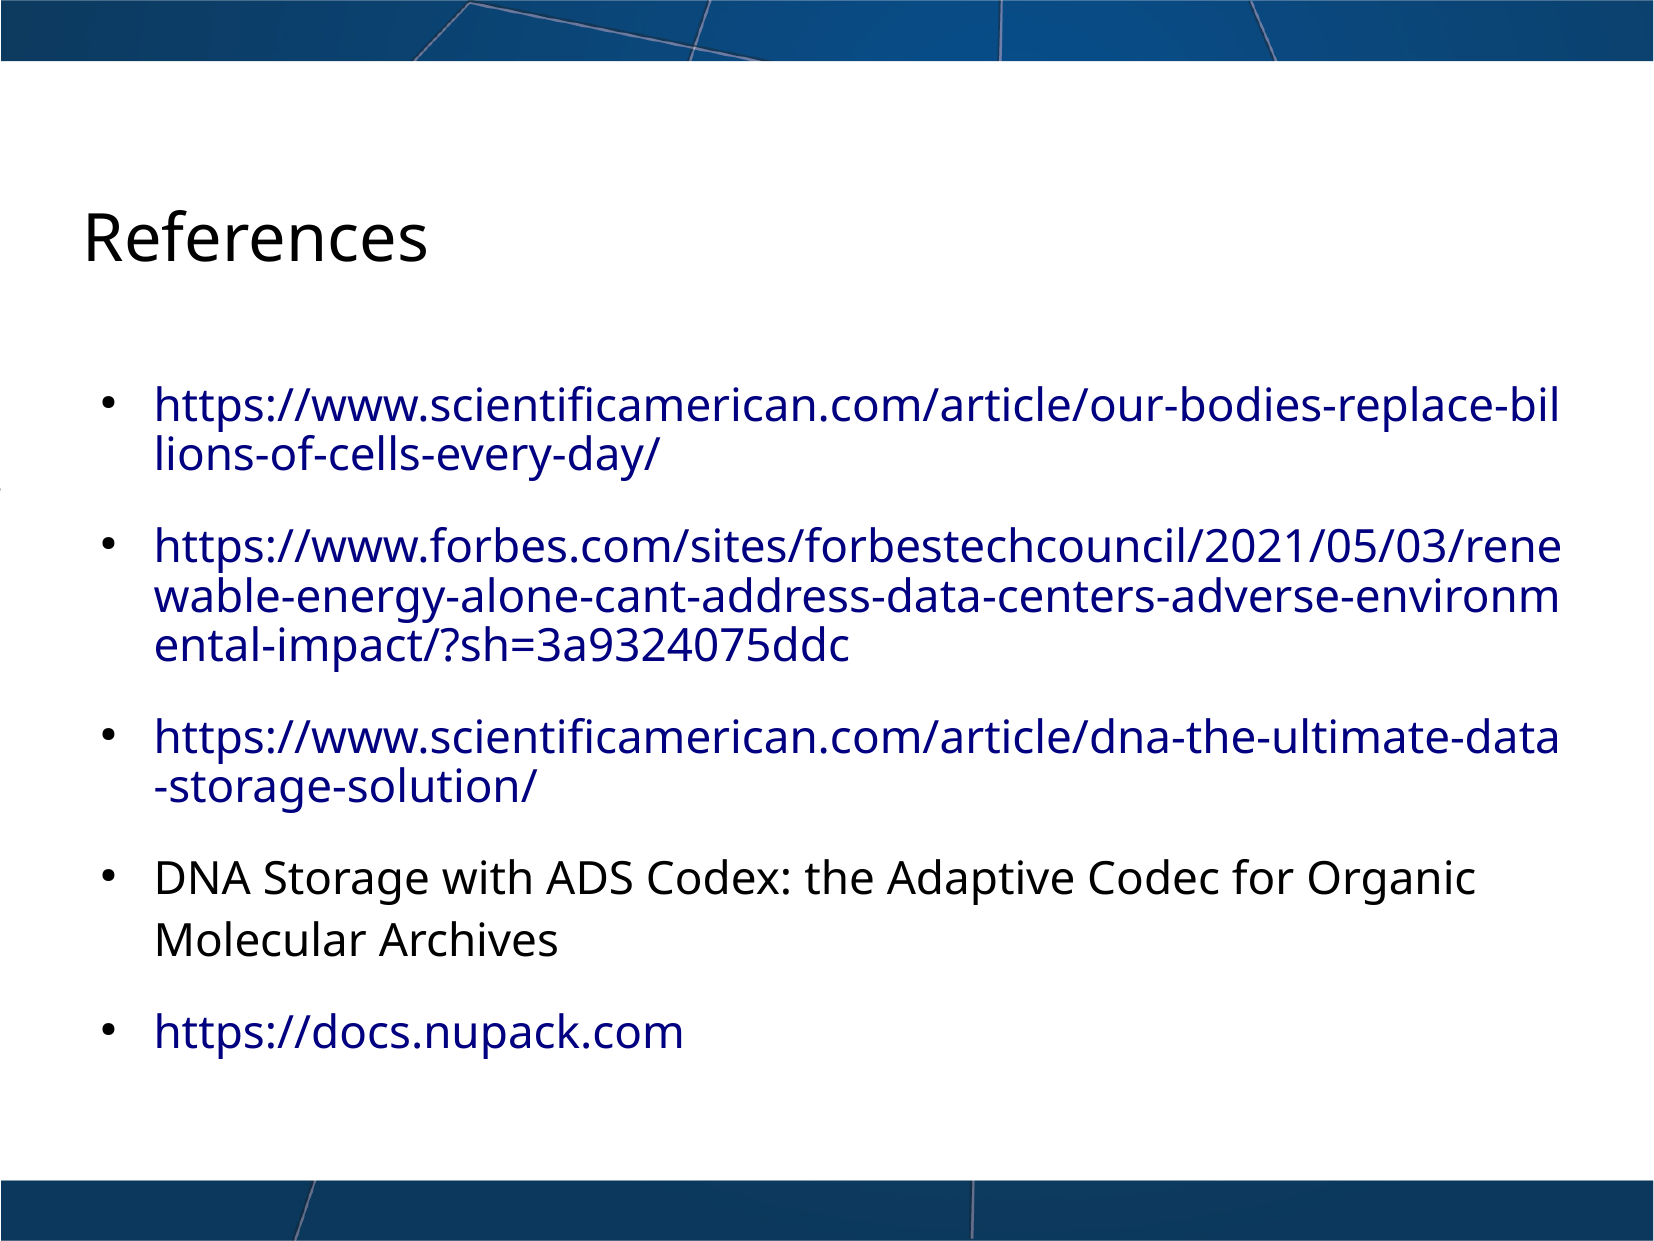

# References
https://www.scientificamerican.com/article/our-bodies-replace-billions-of-cells-every-day/
https://www.forbes.com/sites/forbestechcouncil/2021/05/03/renewable-energy-alone-cant-address-data-centers-adverse-environmental-impact/?sh=3a9324075ddc
https://www.scientificamerican.com/article/dna-the-ultimate-data-storage-solution/
DNA Storage with ADS Codex: the Adaptive Codec for Organic Molecular Archives
https://docs.nupack.com